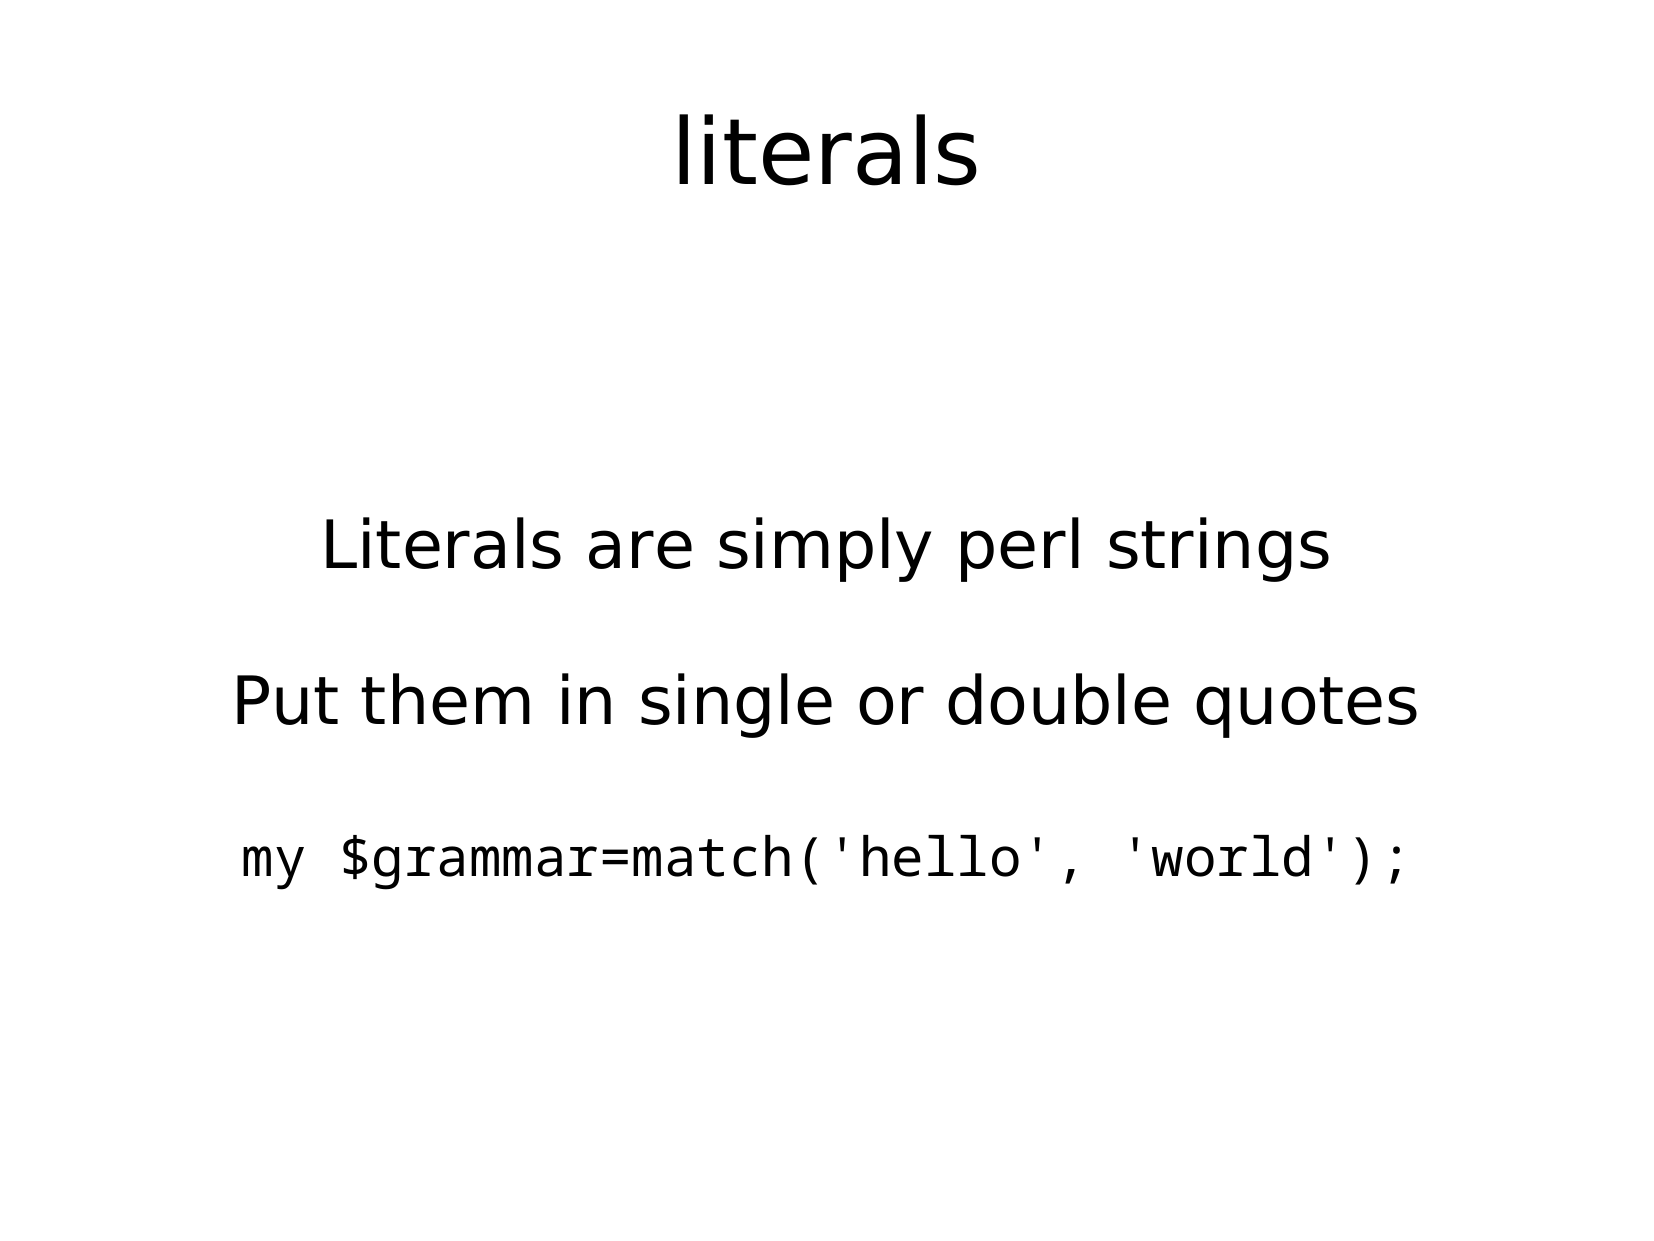

# literals
Literals are simply perl strings
Put them in single or double quotes
my $grammar=match('hello', 'world');